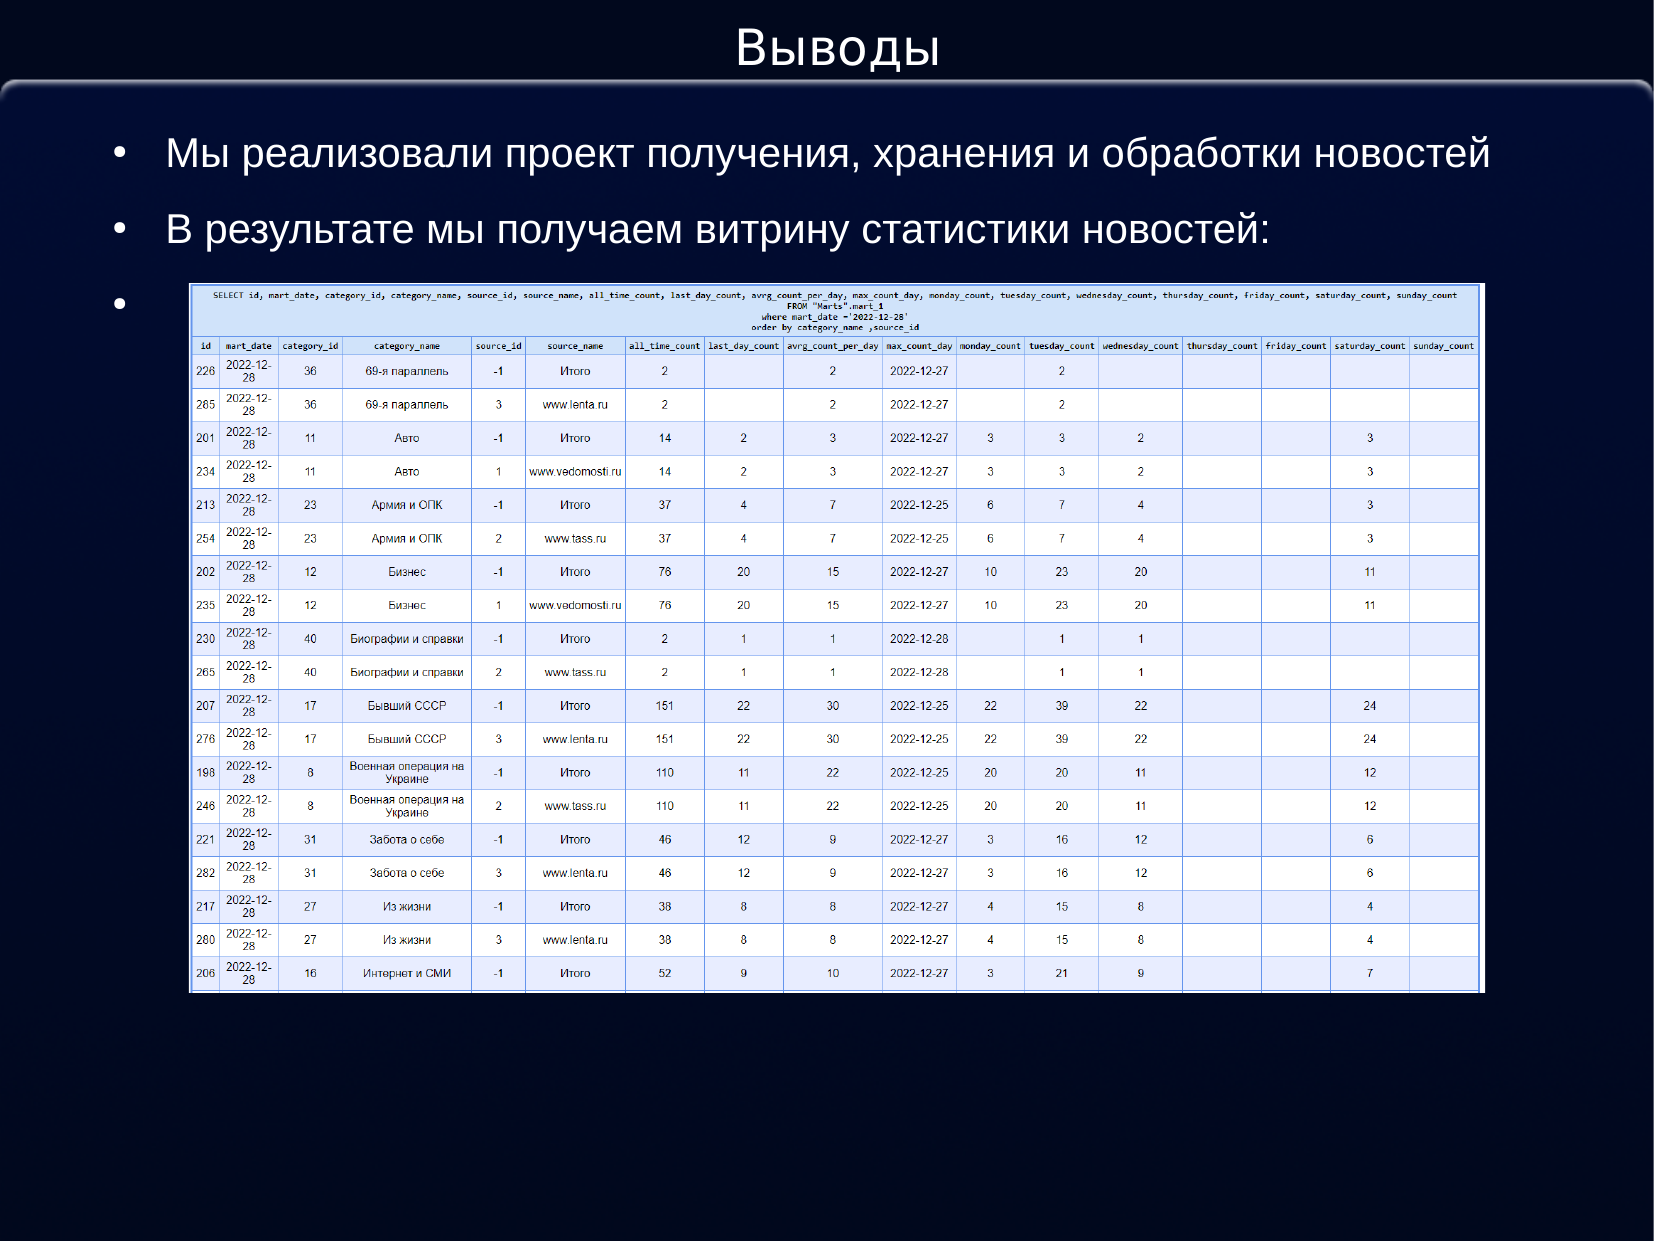

# Выводы
Мы реализовали проект получения, хранения и обработки новостей
В результате мы получаем витрину статистики новостей: